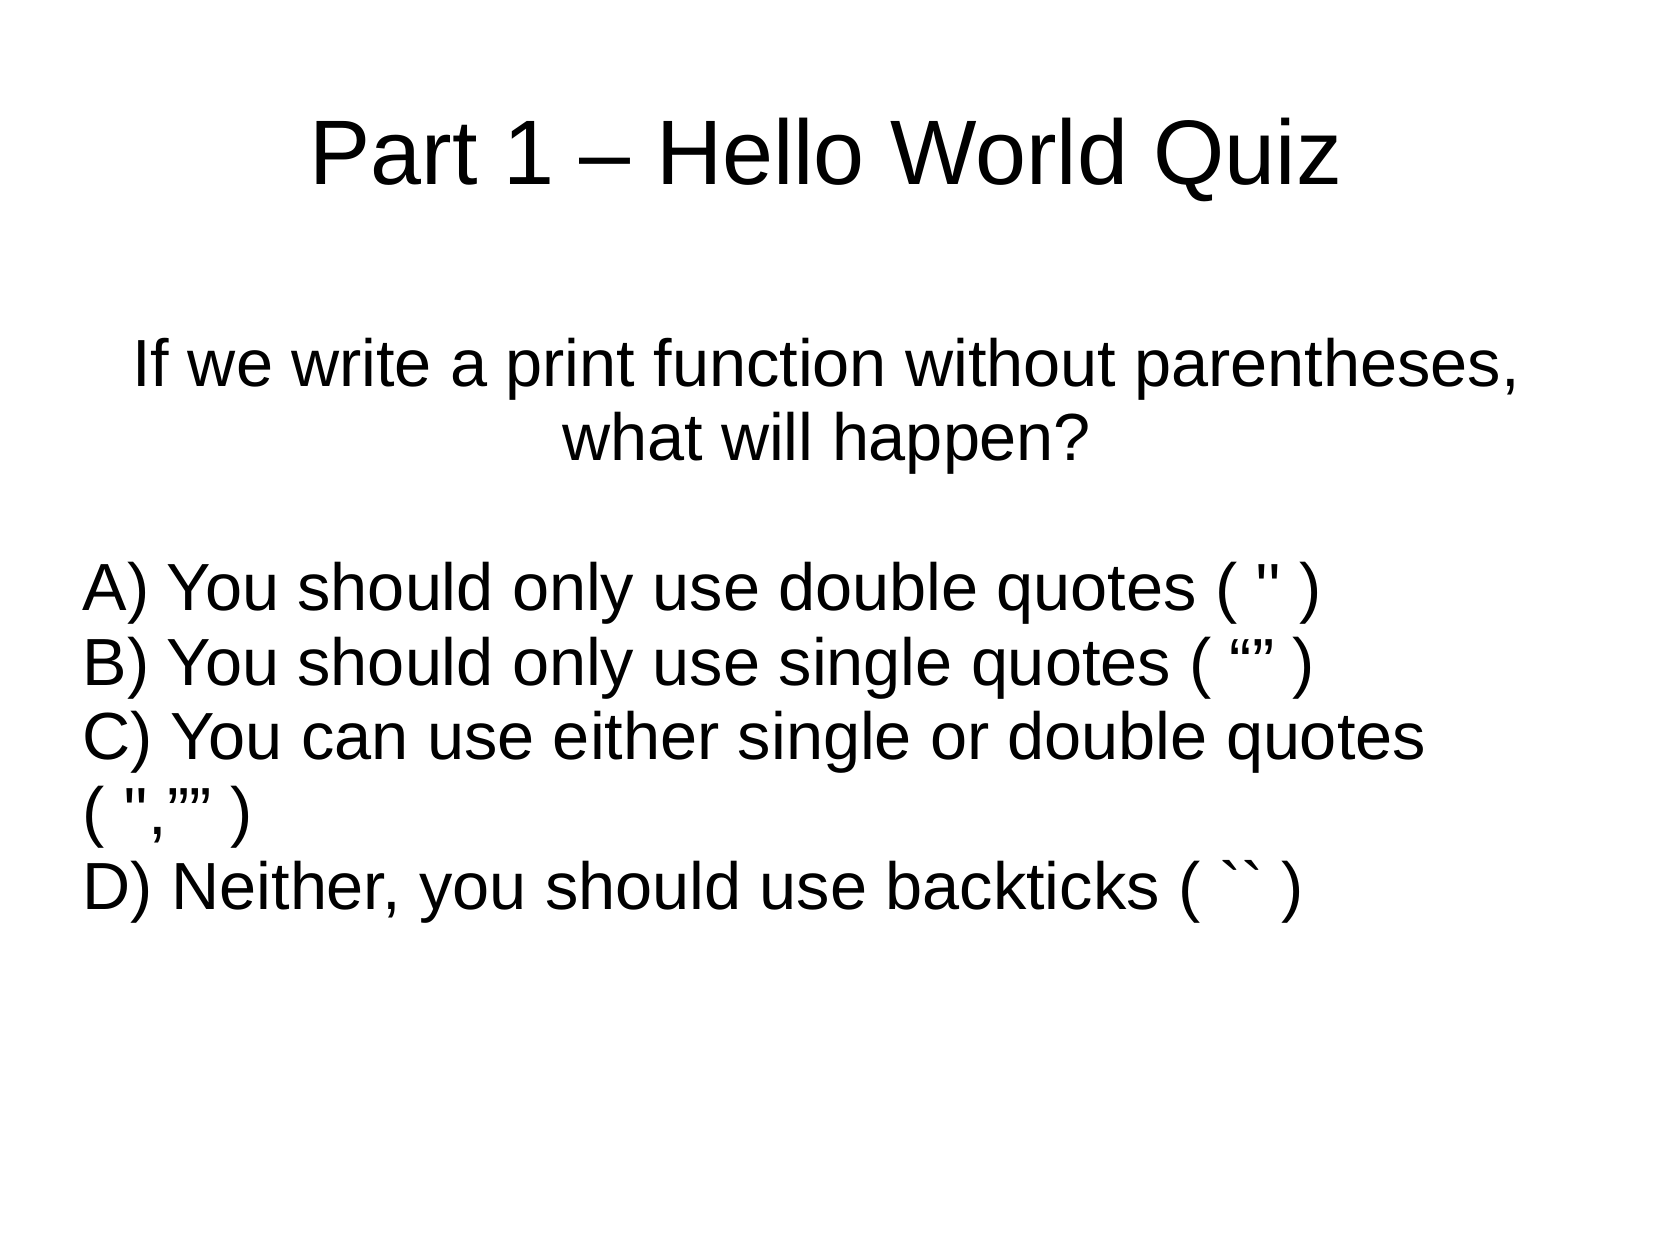

# Part 1 – Hello World Quiz
If we write a print function without parentheses, what will happen?
A) You should only use double quotes ( '' )
B) You should only use single quotes ( “” )
C) You can use either single or double quotes ( '',”” )
D) Neither, you should use backticks ( `` )